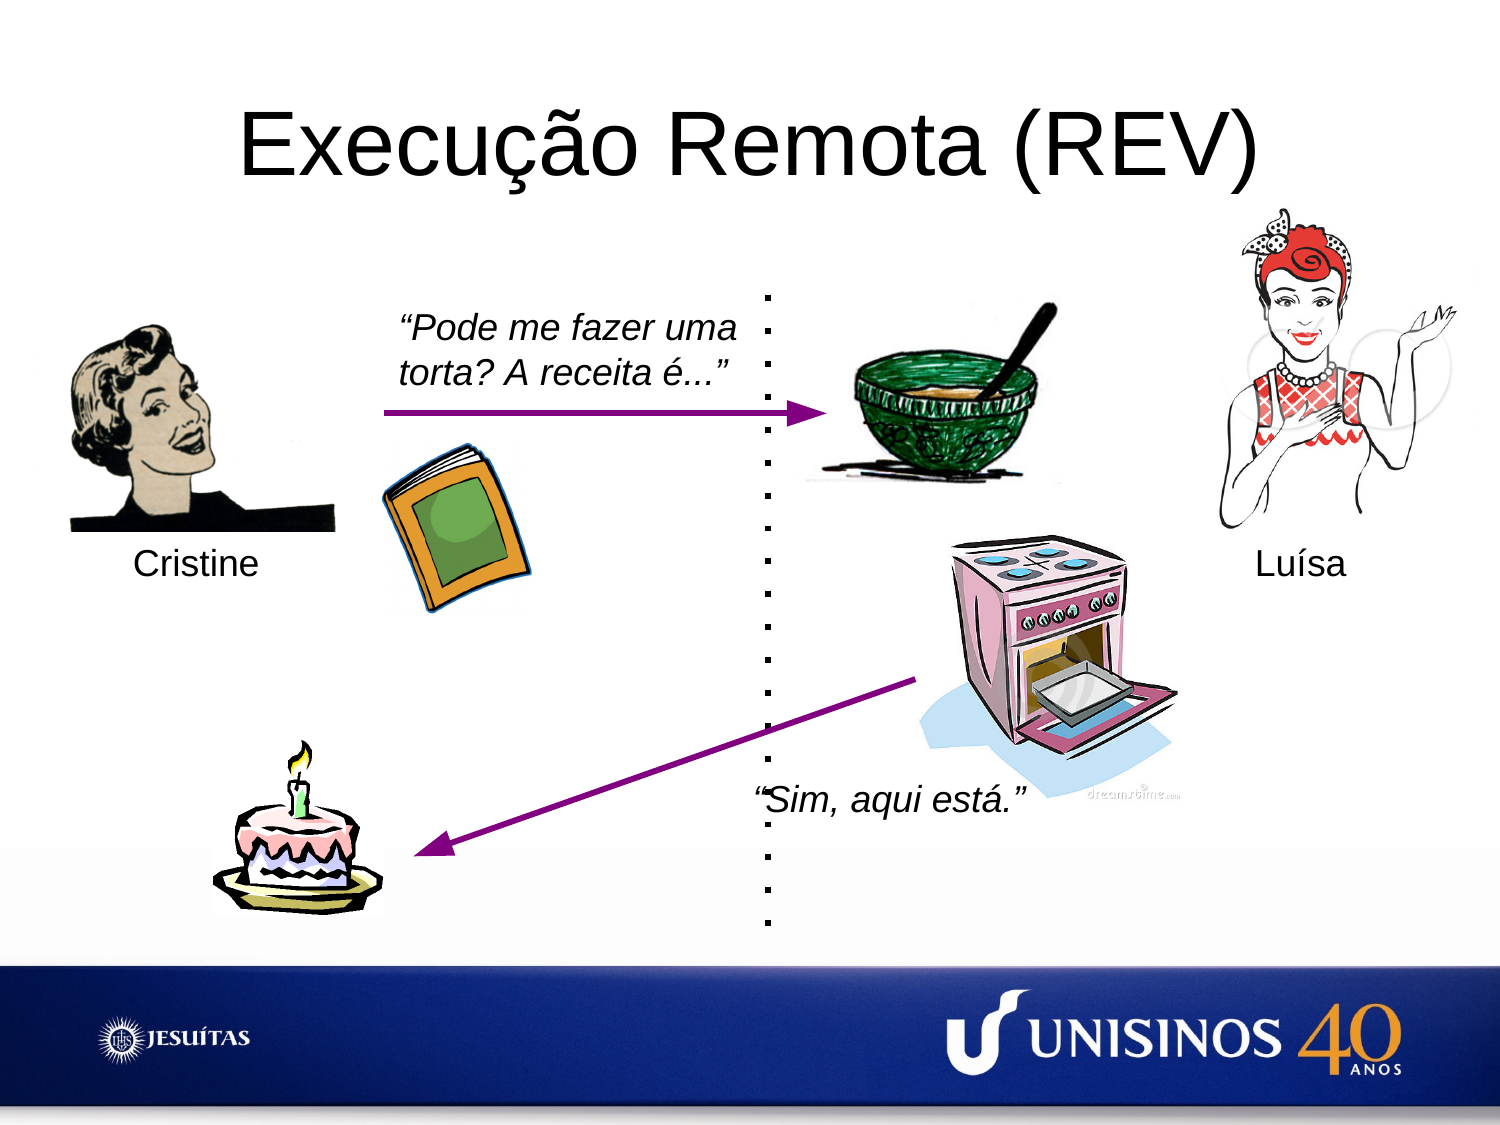

# Execução Remota (REV)
“Pode me fazer uma
torta? A receita é...”
Cristine
Luísa
“Sim, aqui está.”